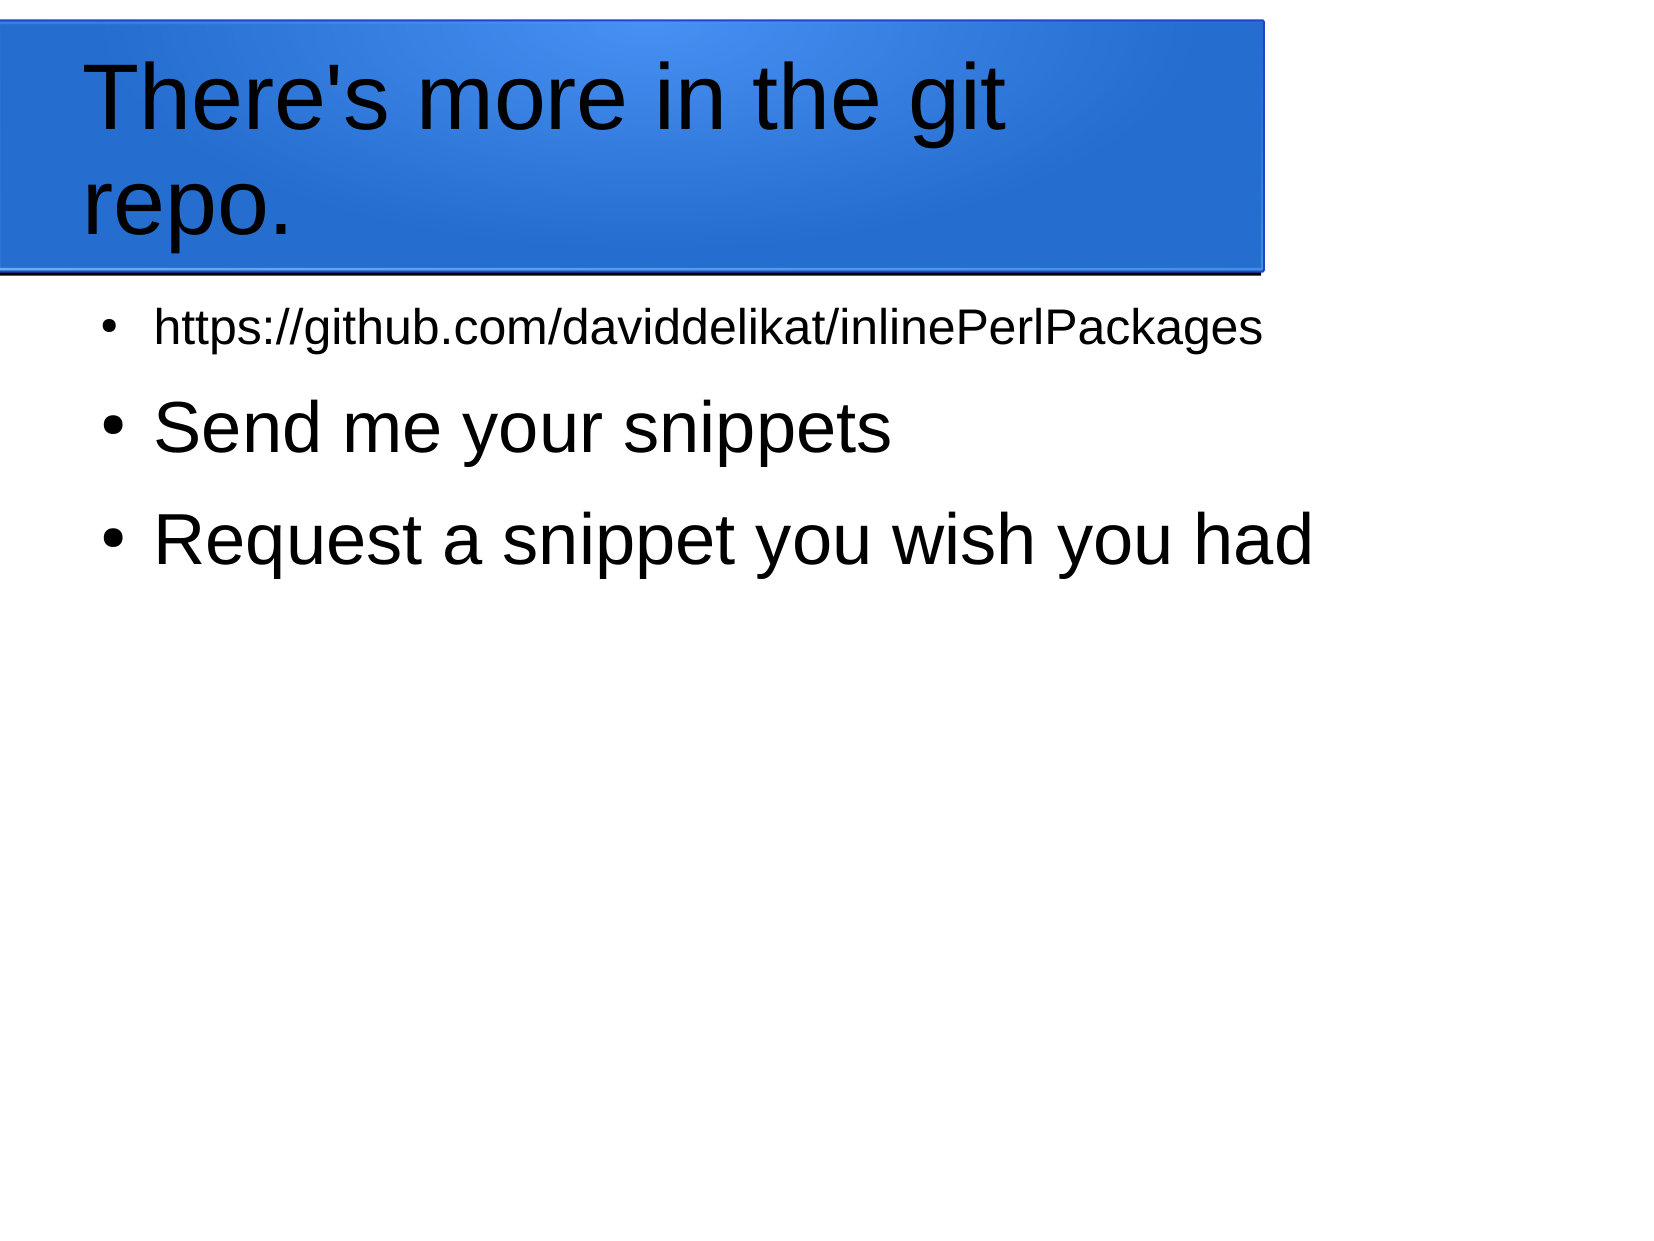

# There's more in the git repo.
https://github.com/daviddelikat/inlinePerlPackages
Send me your snippets
Request a snippet you wish you had